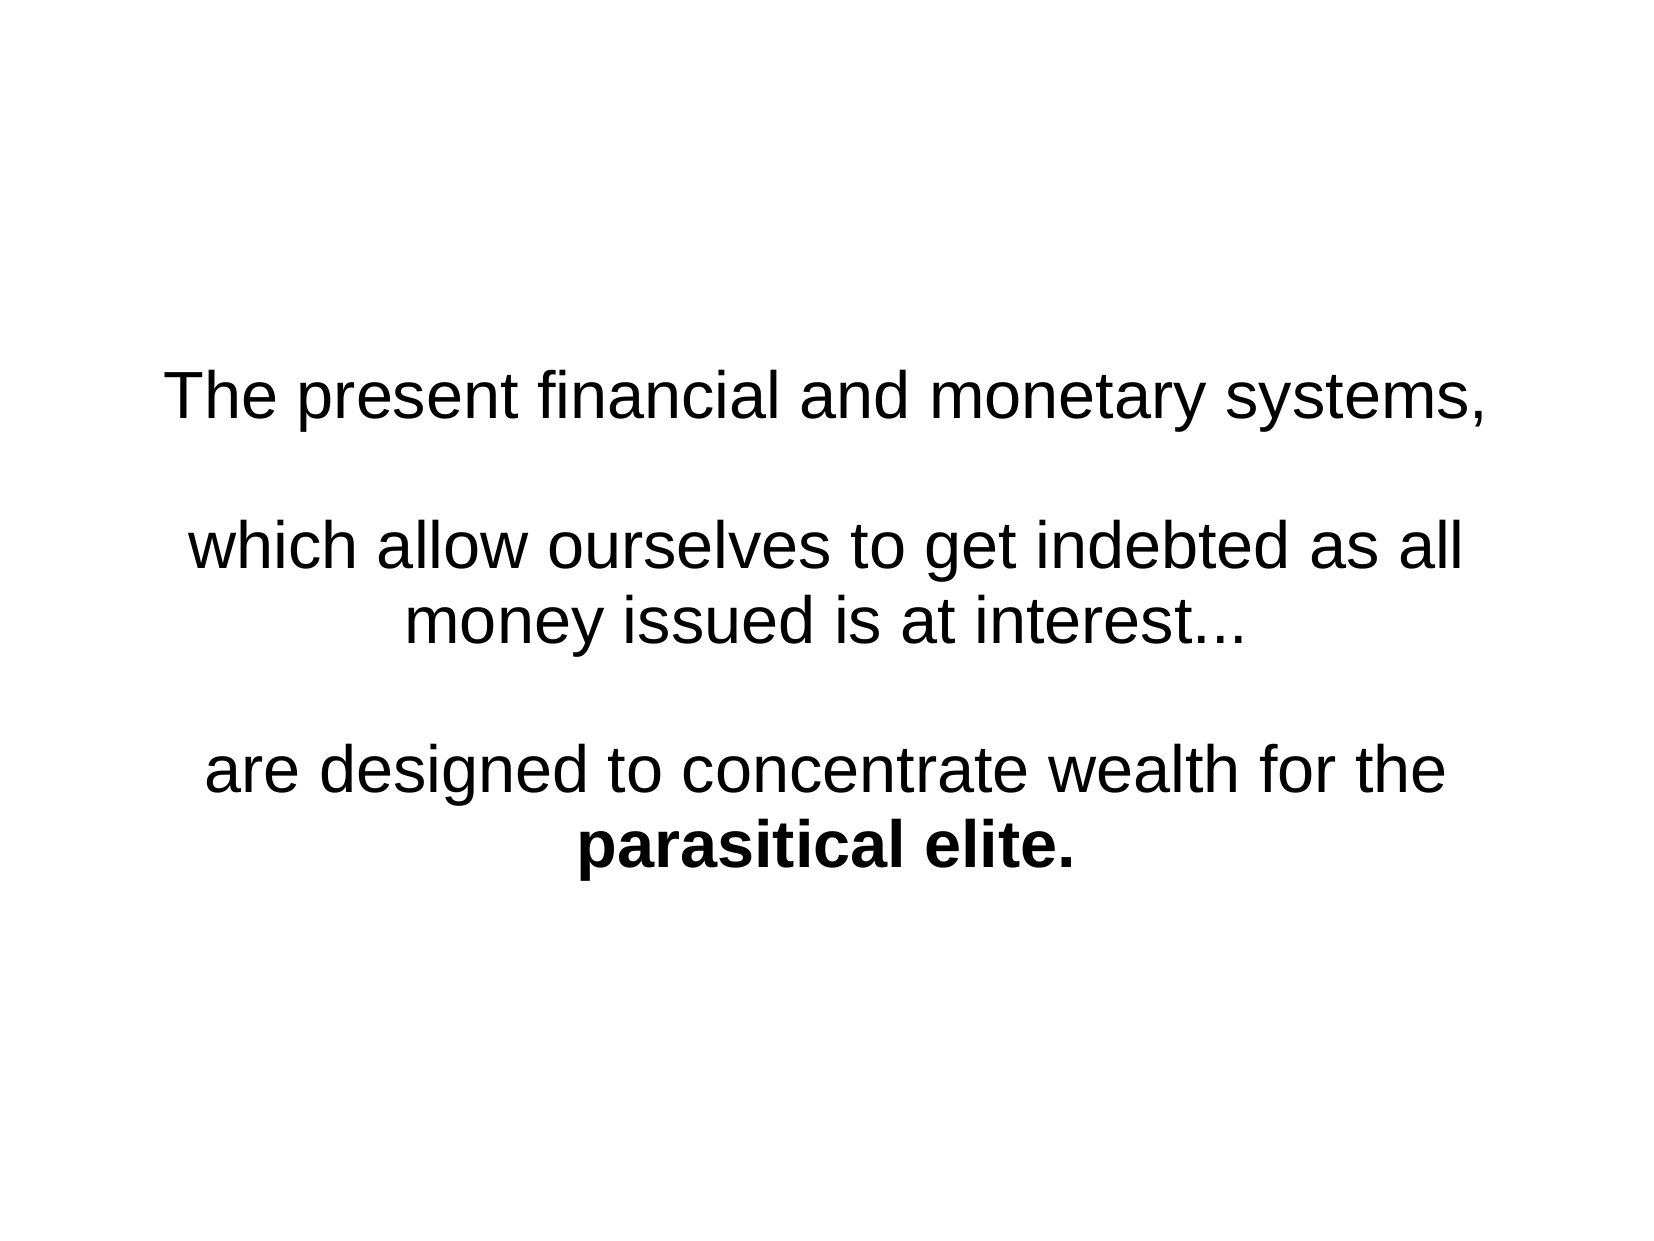

# The present financial and monetary systems, which allow ourselves to get indebted as all money issued is at interest... are designed to concentrate wealth for the parasitical elite.